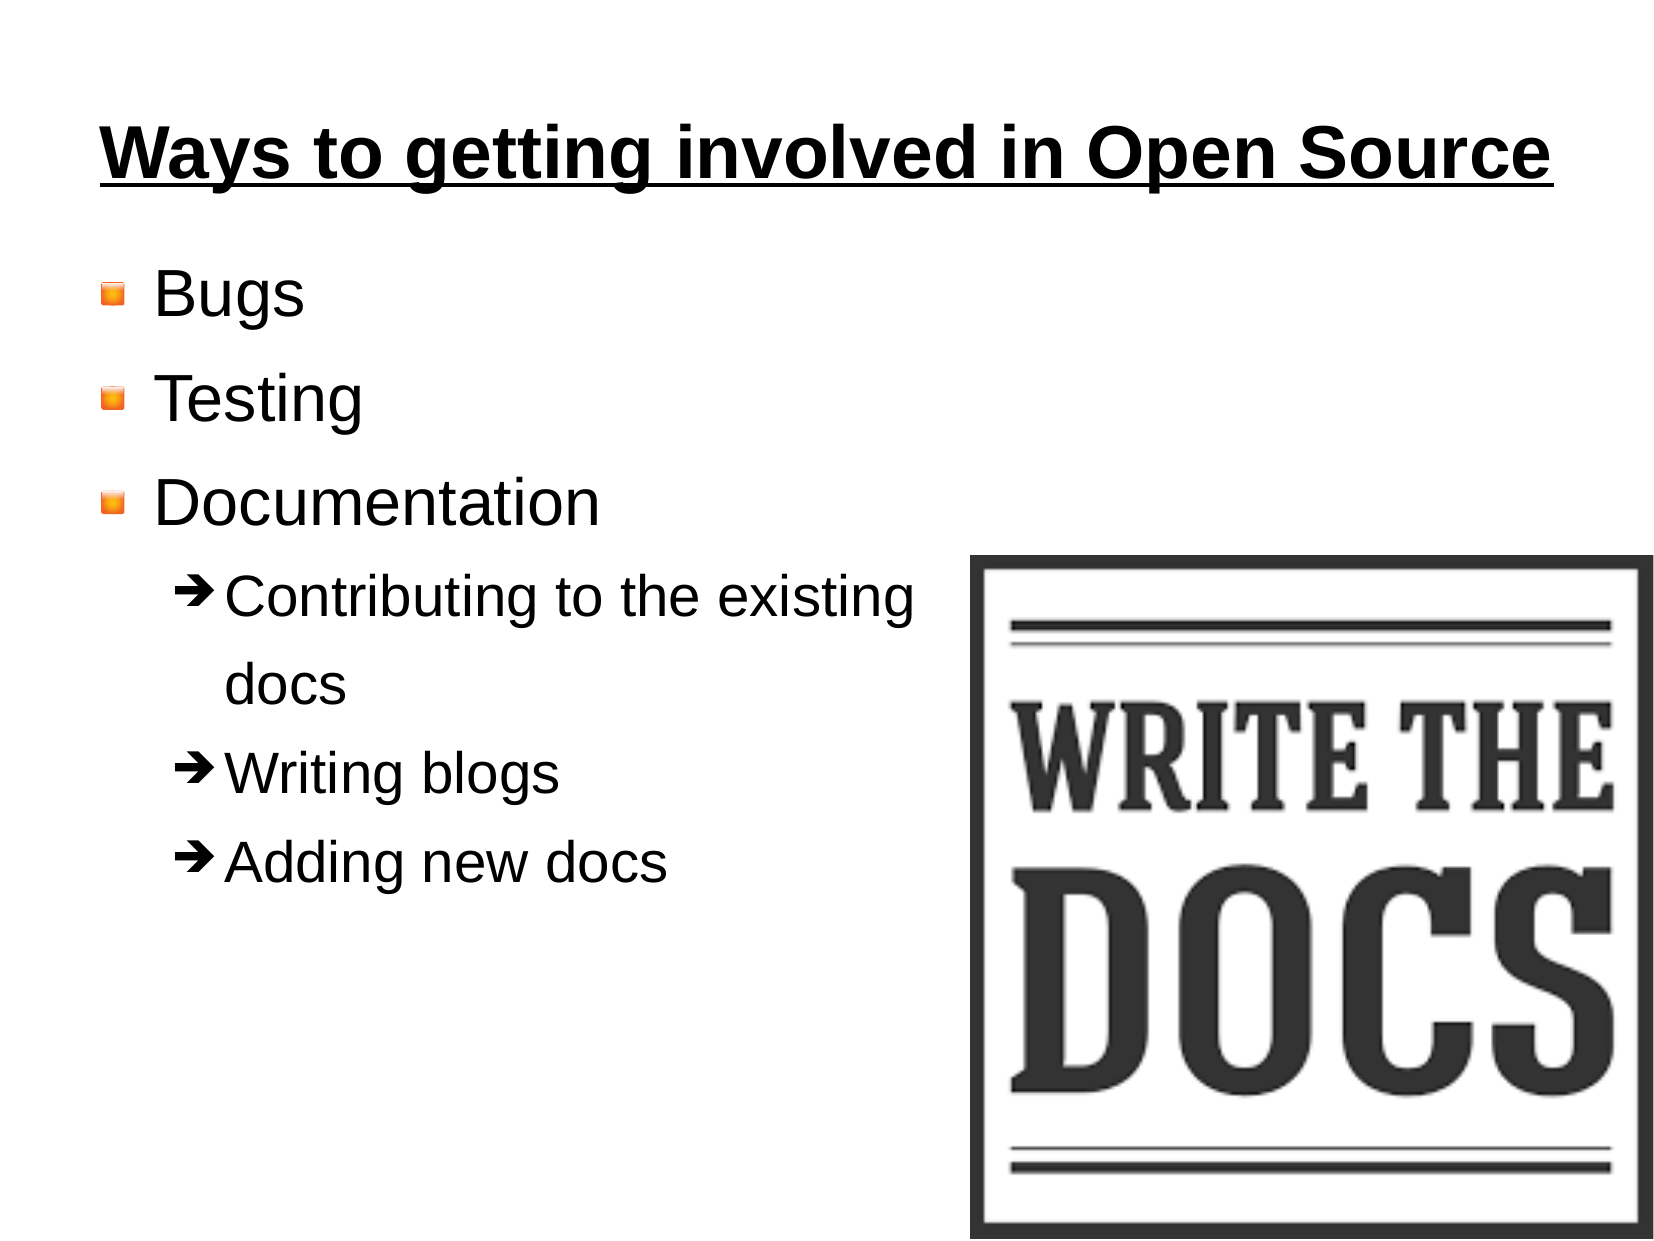

# Ways to getting involved in Open Source
Bugs
Testing
Documentation
Contributing to the existing
docs
Writing blogs
Adding new docs